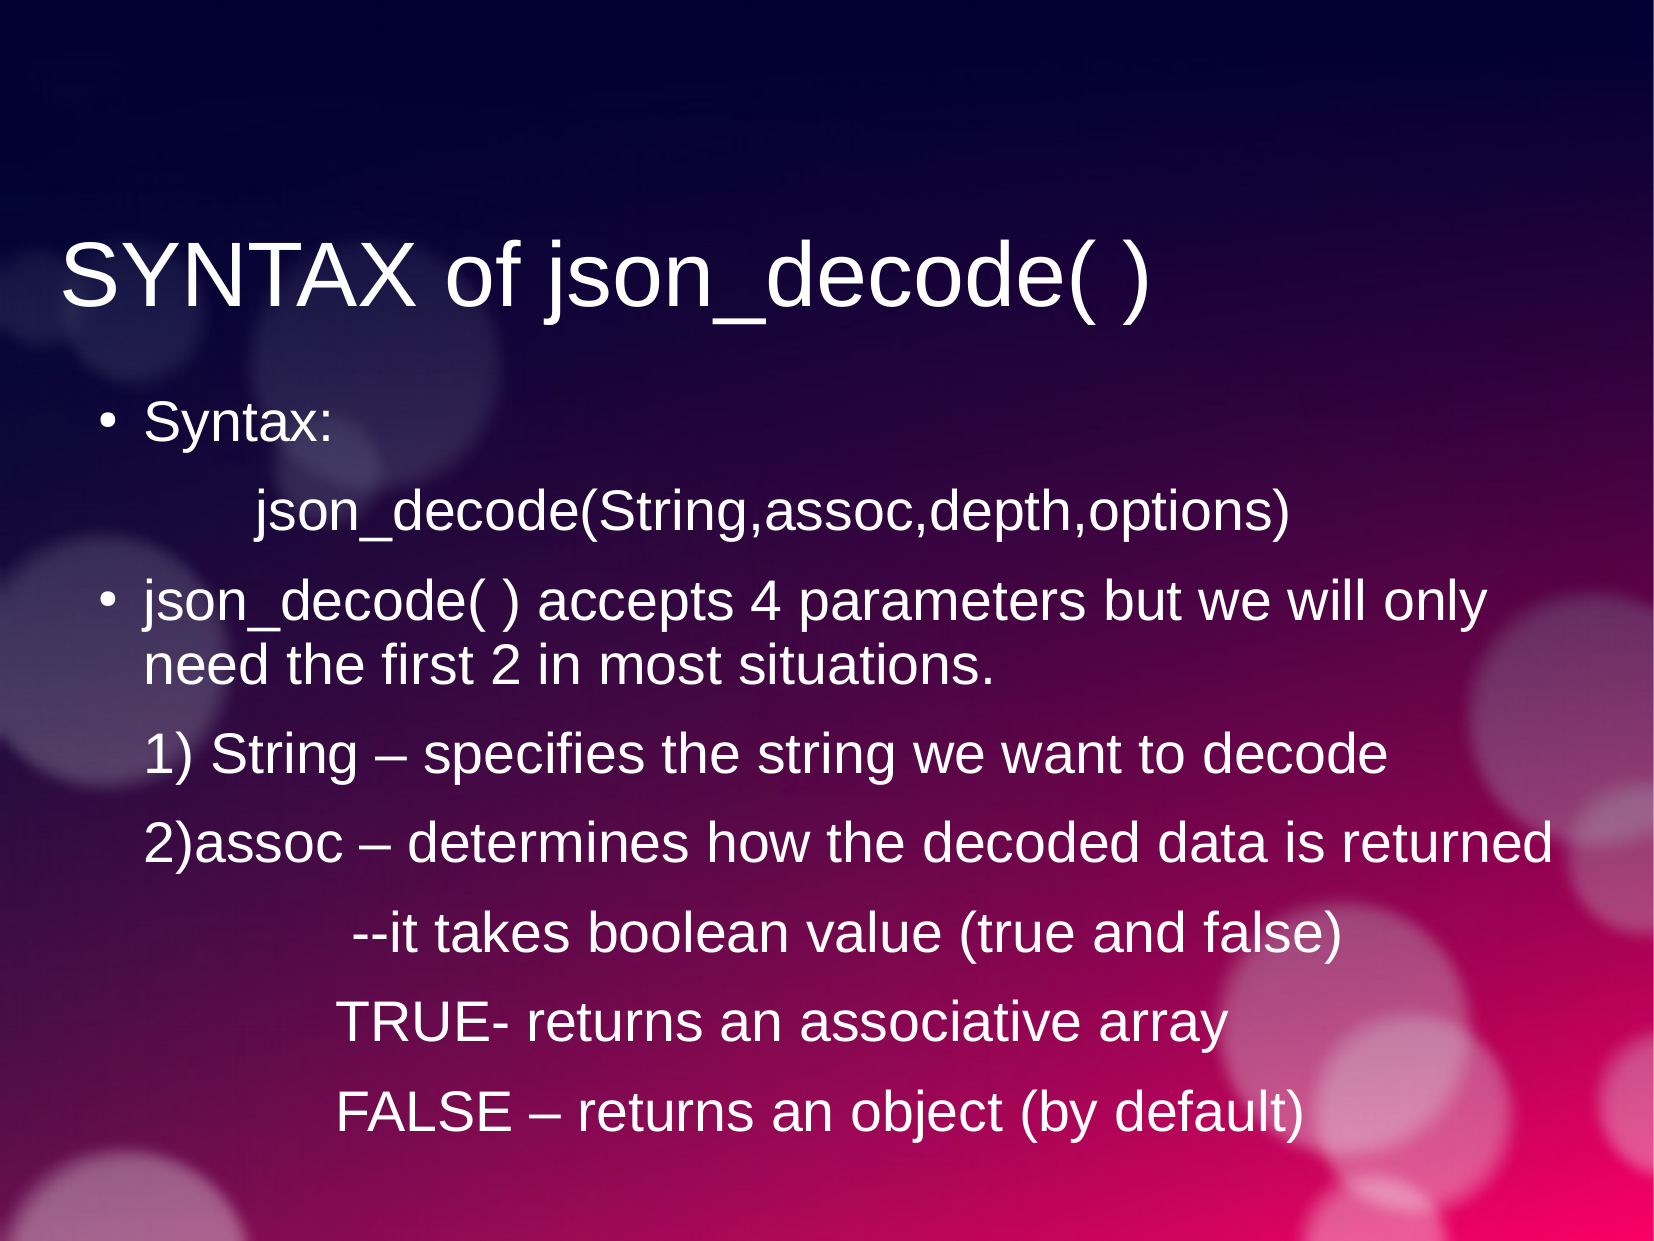

# SYNTAX of json_decode( )
Syntax:
 json_decode(String,assoc,depth,options)
json_decode( ) accepts 4 parameters but we will only need the first 2 in most situations.
1) String – specifies the string we want to decode
2)assoc – determines how the decoded data is returned
 --it takes boolean value (true and false)
 TRUE- returns an associative array
 FALSE – returns an object (by default)